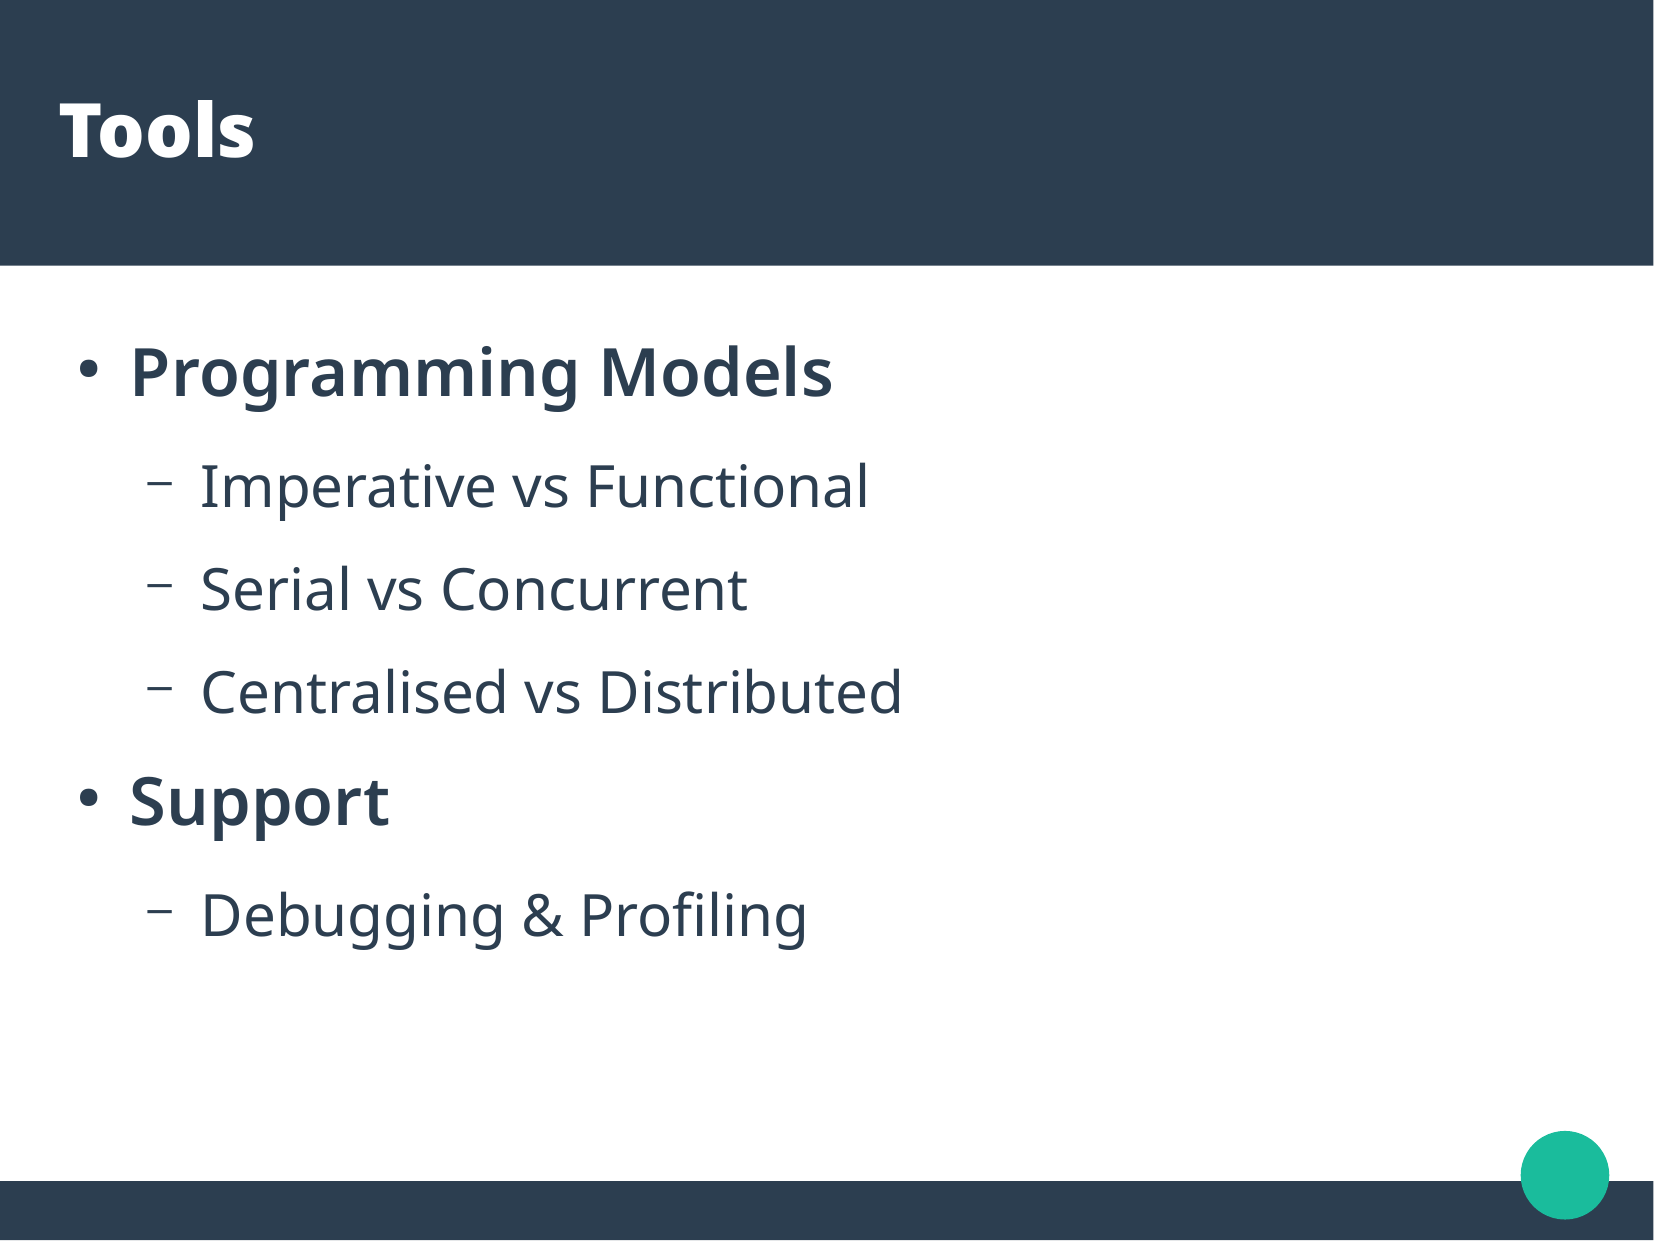

# Tools
Programming Models
Imperative vs Functional
Serial vs Concurrent
Centralised vs Distributed
Support
Debugging & Profiling